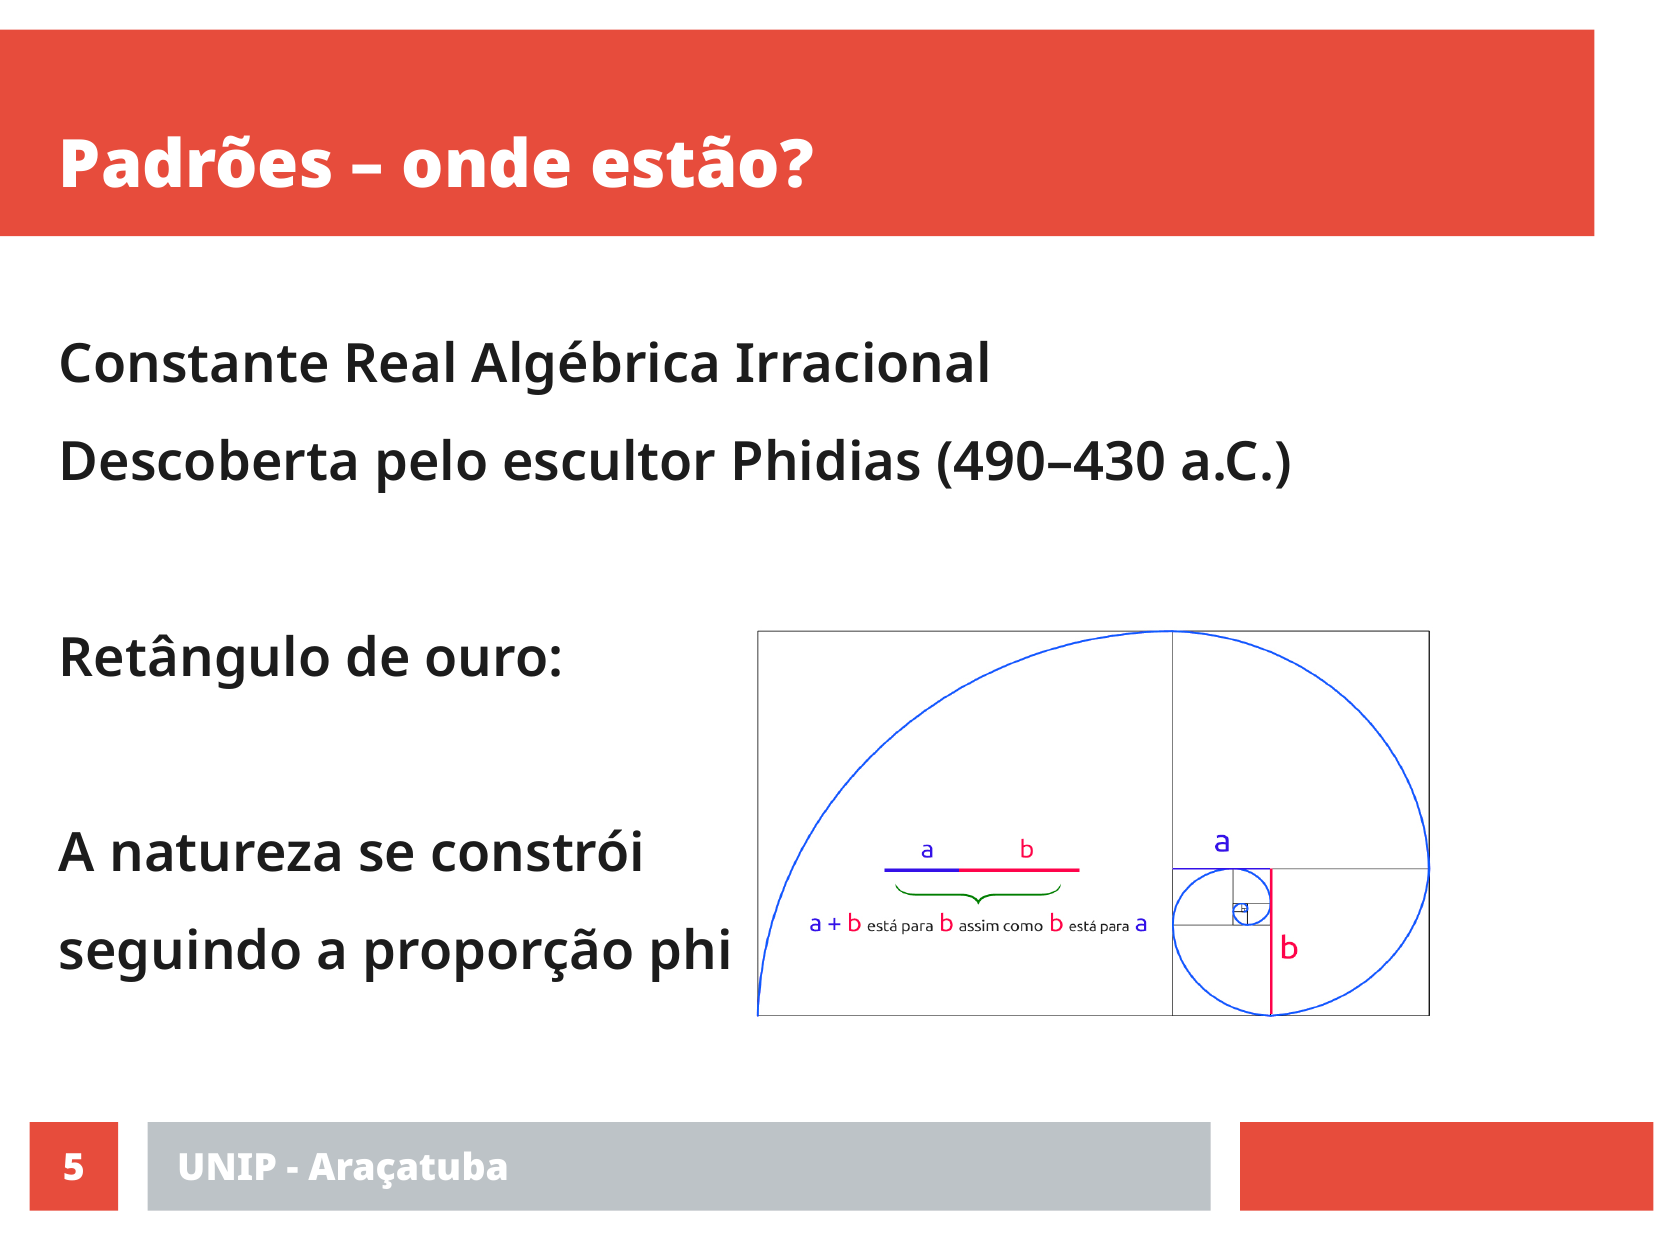

# Padrões – onde estão?
Constante Real Algébrica Irracional
Descoberta pelo escultor Phidias (490–430 a.C.)
Retângulo de ouro:
A natureza se constrói
seguindo a proporção phi
5
UNIP - Araçatuba